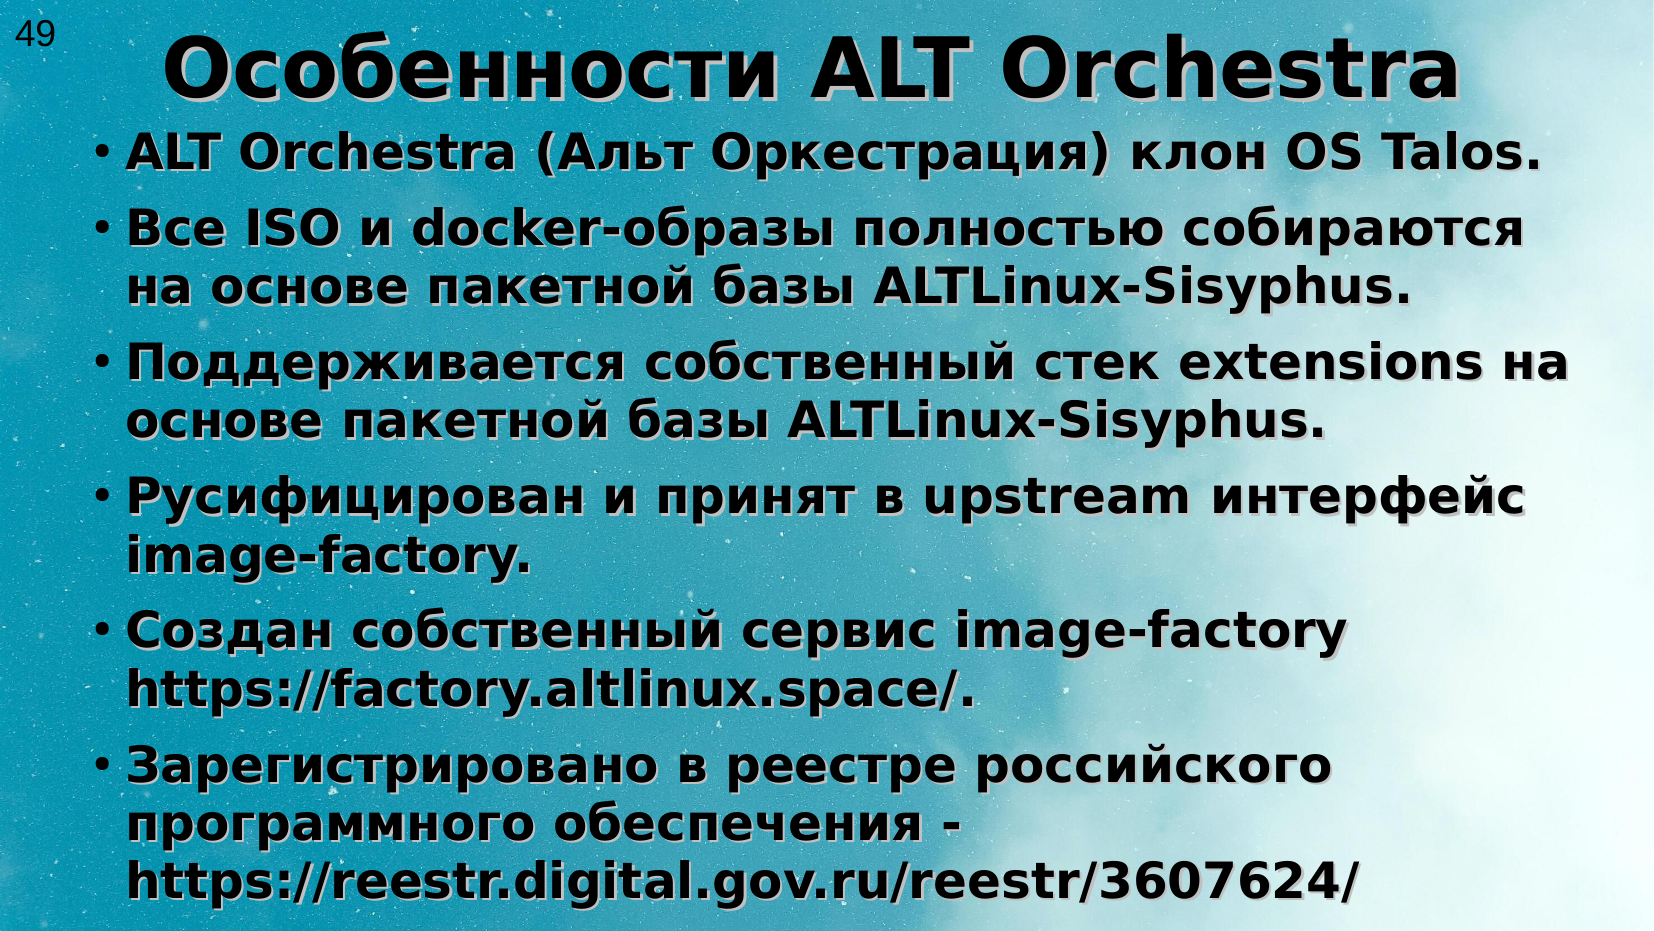

# Особенности ALT Orchestra
ALT Orchestra (Альт Оркестрация) клон OS Talos.
Все ISO и docker-образы полностью собираются на основе пакетной базы ALTLinux-Sisyphus.
Поддерживается собственный стек extensions на основе пакетной базы ALTLinux-Sisyphus.
Русифицирован и принят в upstream интерфейс image-factory.
Создан собственный сервис image-factory https://factory.altlinux.space/.
Зарегистрировано в реестре российского программного обеспечения - https://reestr.digital.gov.ru/reestr/3607624/